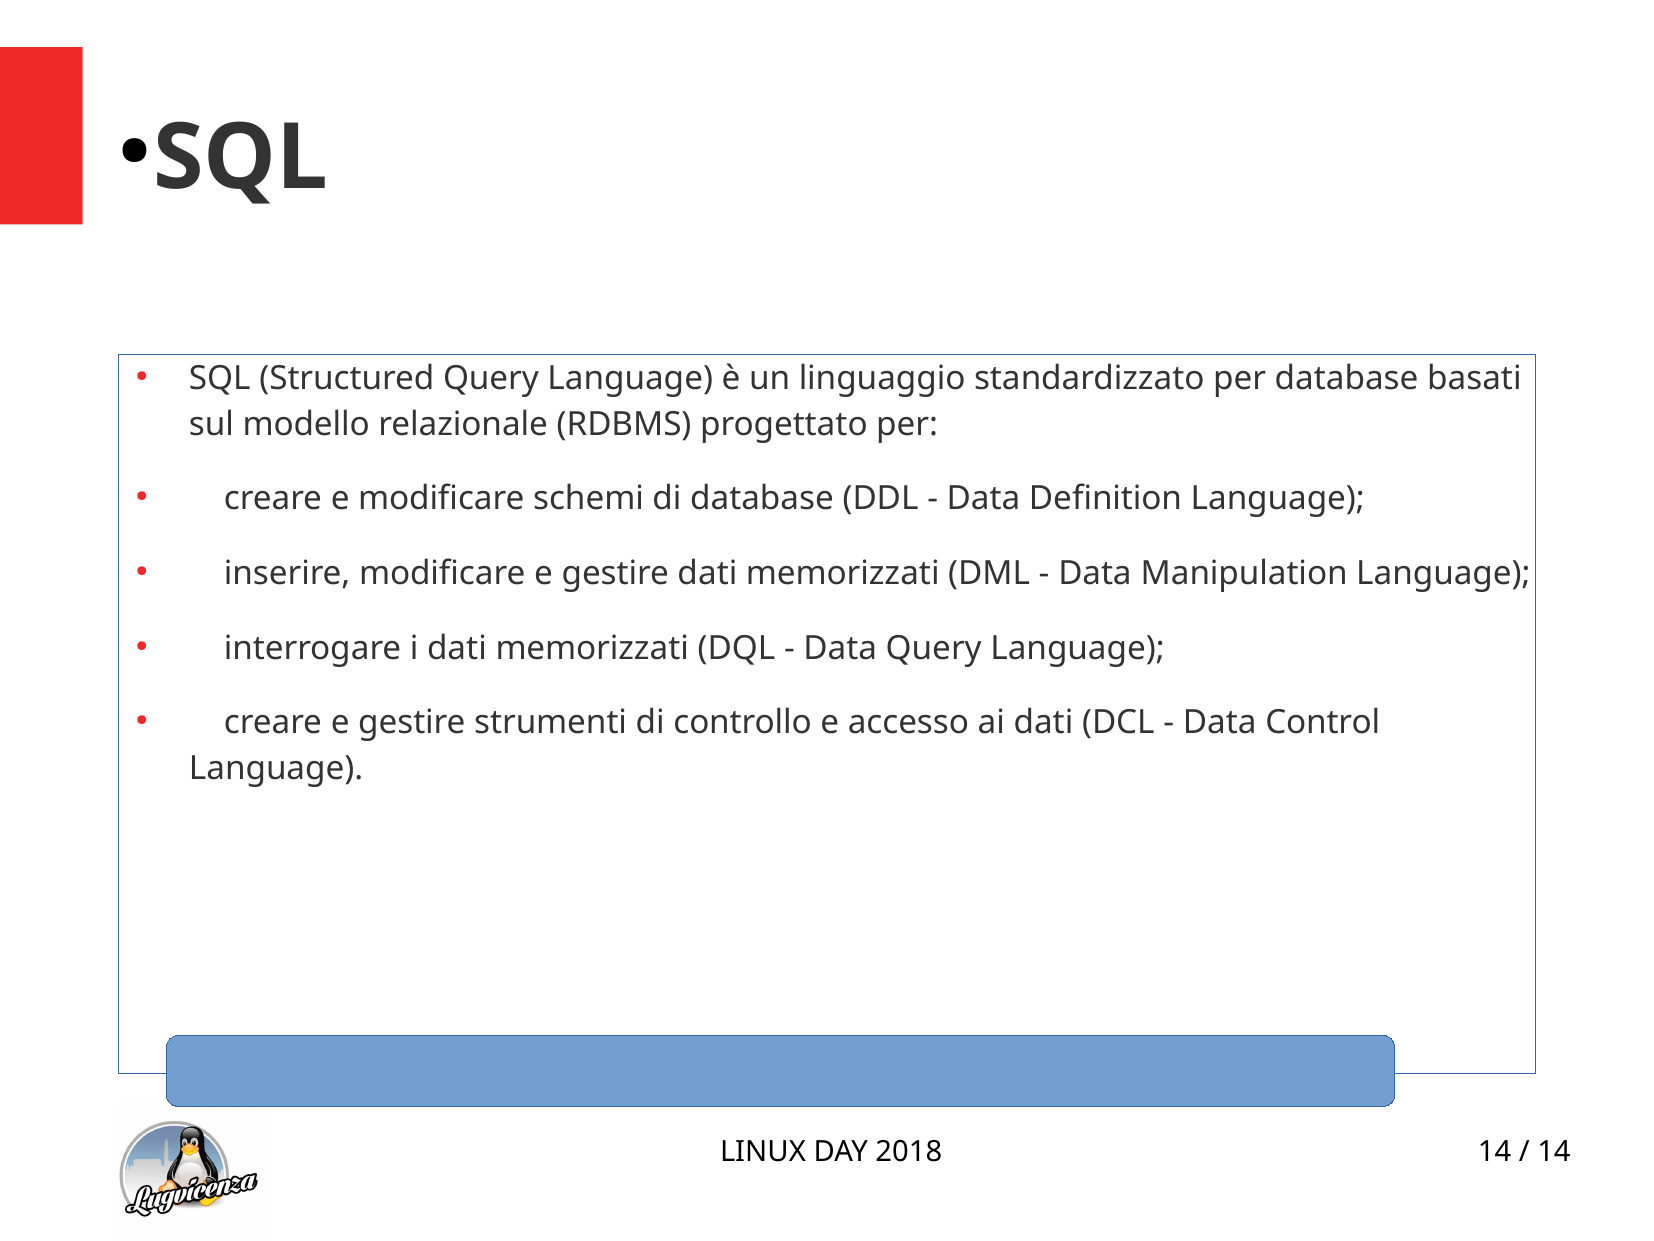

# SQL
SQL (Structured Query Language) è un linguaggio standardizzato per database basati sul modello relazionale (RDBMS) progettato per:
 creare e modificare schemi di database (DDL - Data Definition Language);
 inserire, modificare e gestire dati memorizzati (DML - Data Manipulation Language);
 interrogare i dati memorizzati (DQL - Data Query Language);
 creare e gestire strumenti di controllo e accesso ai dati (DCL - Data Control Language).
14